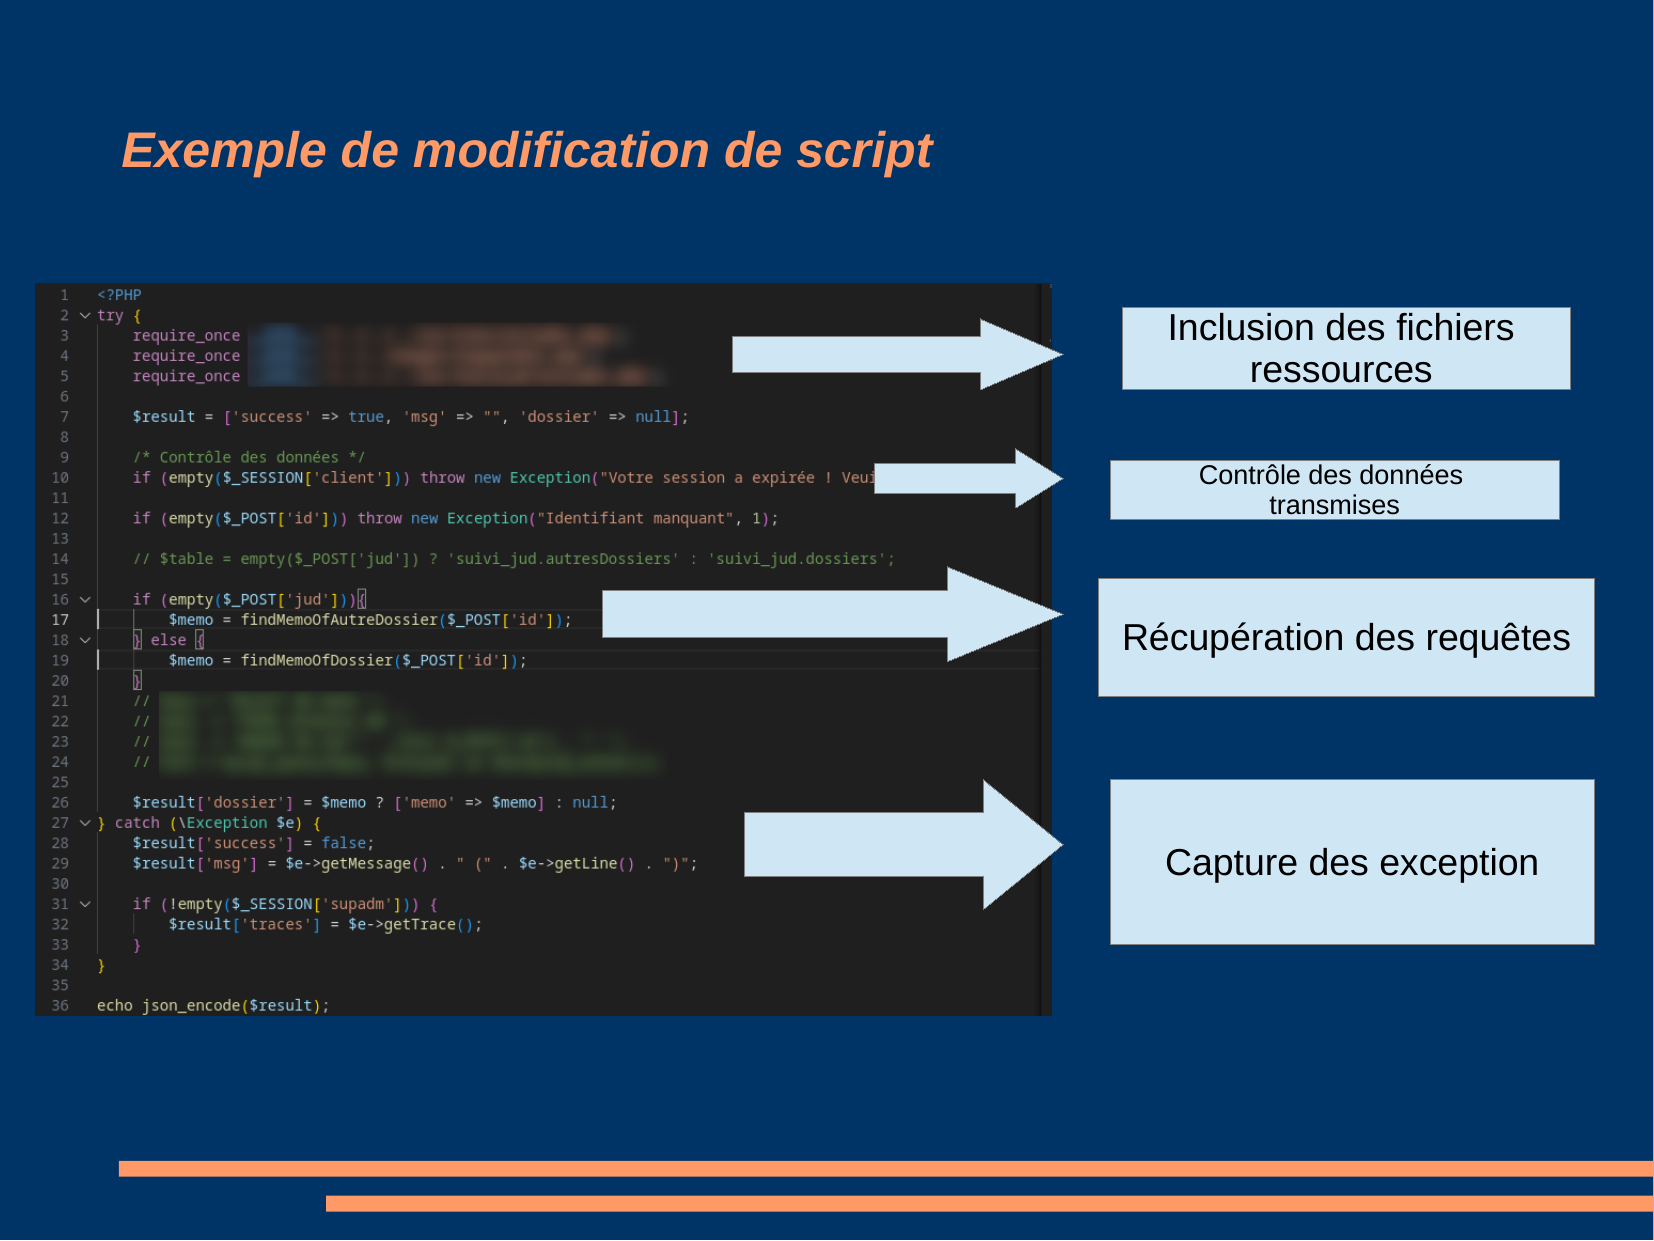

# Exemple de modification de script
Inclusion des fichiers
ressources
Contrôle des données
transmises
Récupération des requêtes
Capture des exception